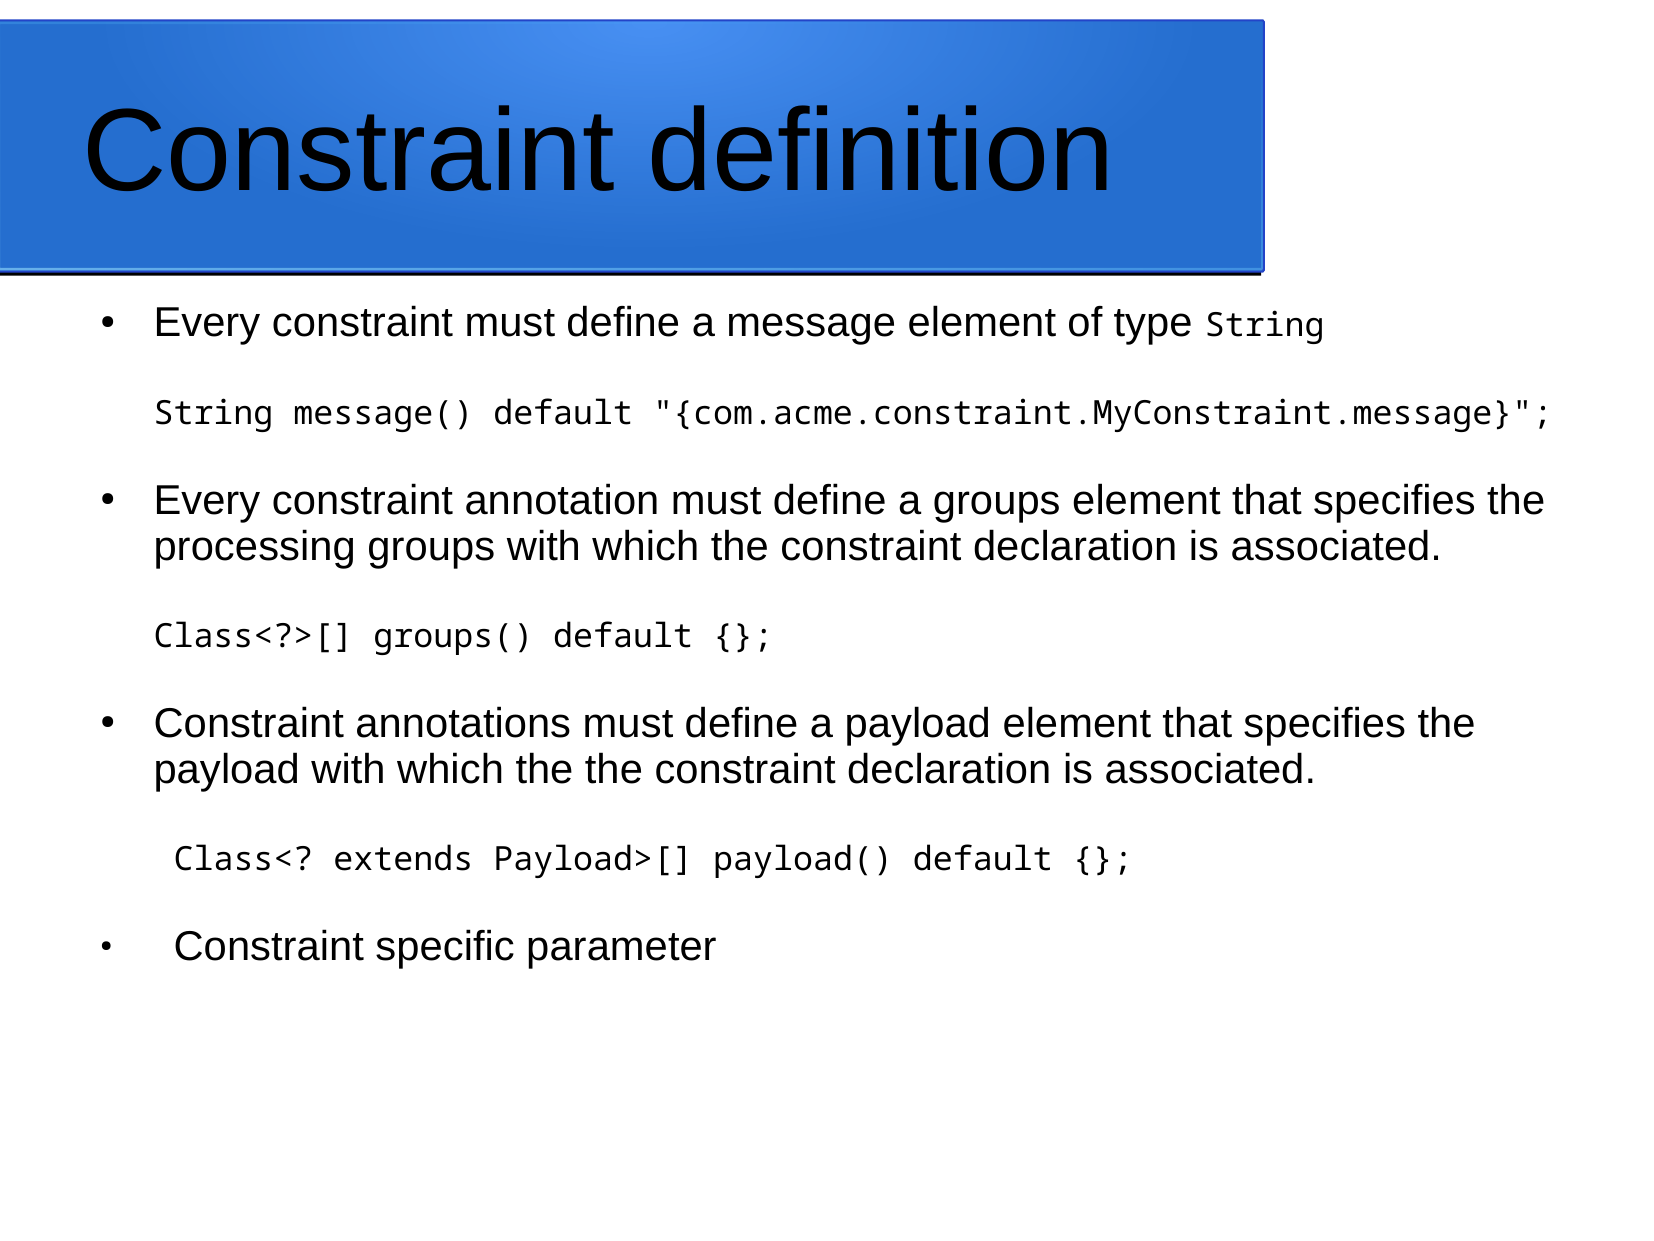

# Constraint definition
Every constraint must define a message element of type String
String message() default "{com.acme.constraint.MyConstraint.message}";
Every constraint annotation must define a groups element that specifies the processing groups with which the constraint declaration is associated.
Class<?>[] groups() default {};
Constraint annotations must define a payload element that specifies the payload with which the the constraint declaration is associated.
 Class<? extends Payload>[] payload() default {};
 Constraint specific parameter